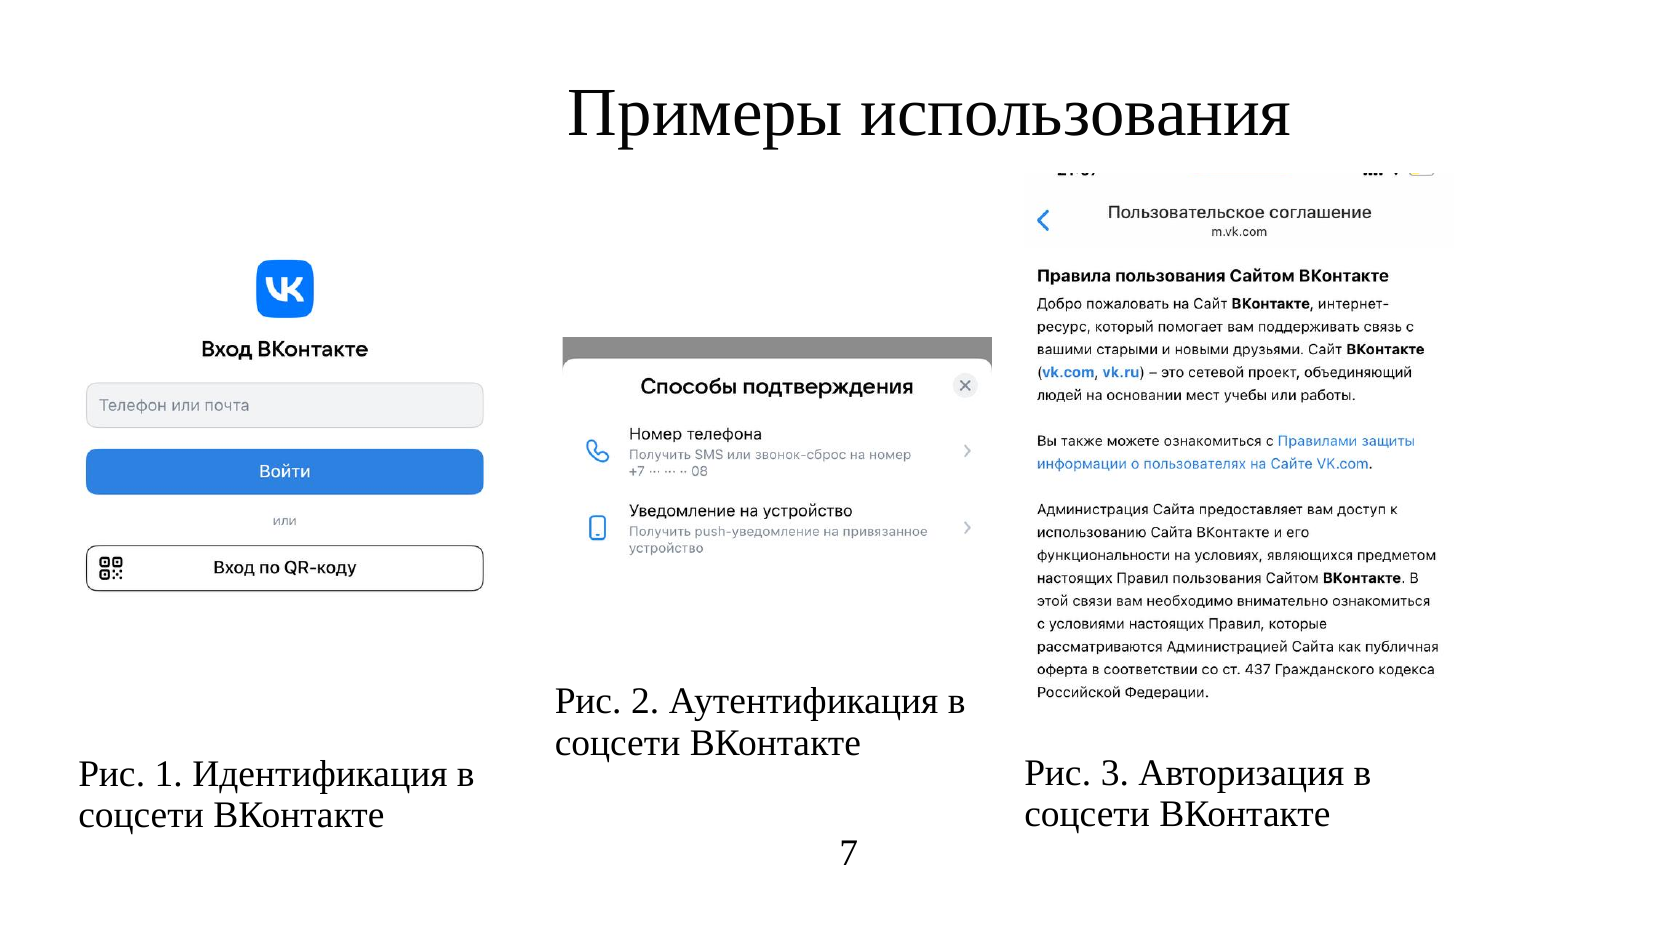

# Примеры использования
Рис. 2. Аутентификация в соцсети ВКонтакте
Рис. 3. Авторизация в соцсети ВКонтакте
Рис. 1. Идентификация в соцсети ВКонтакте
7
8